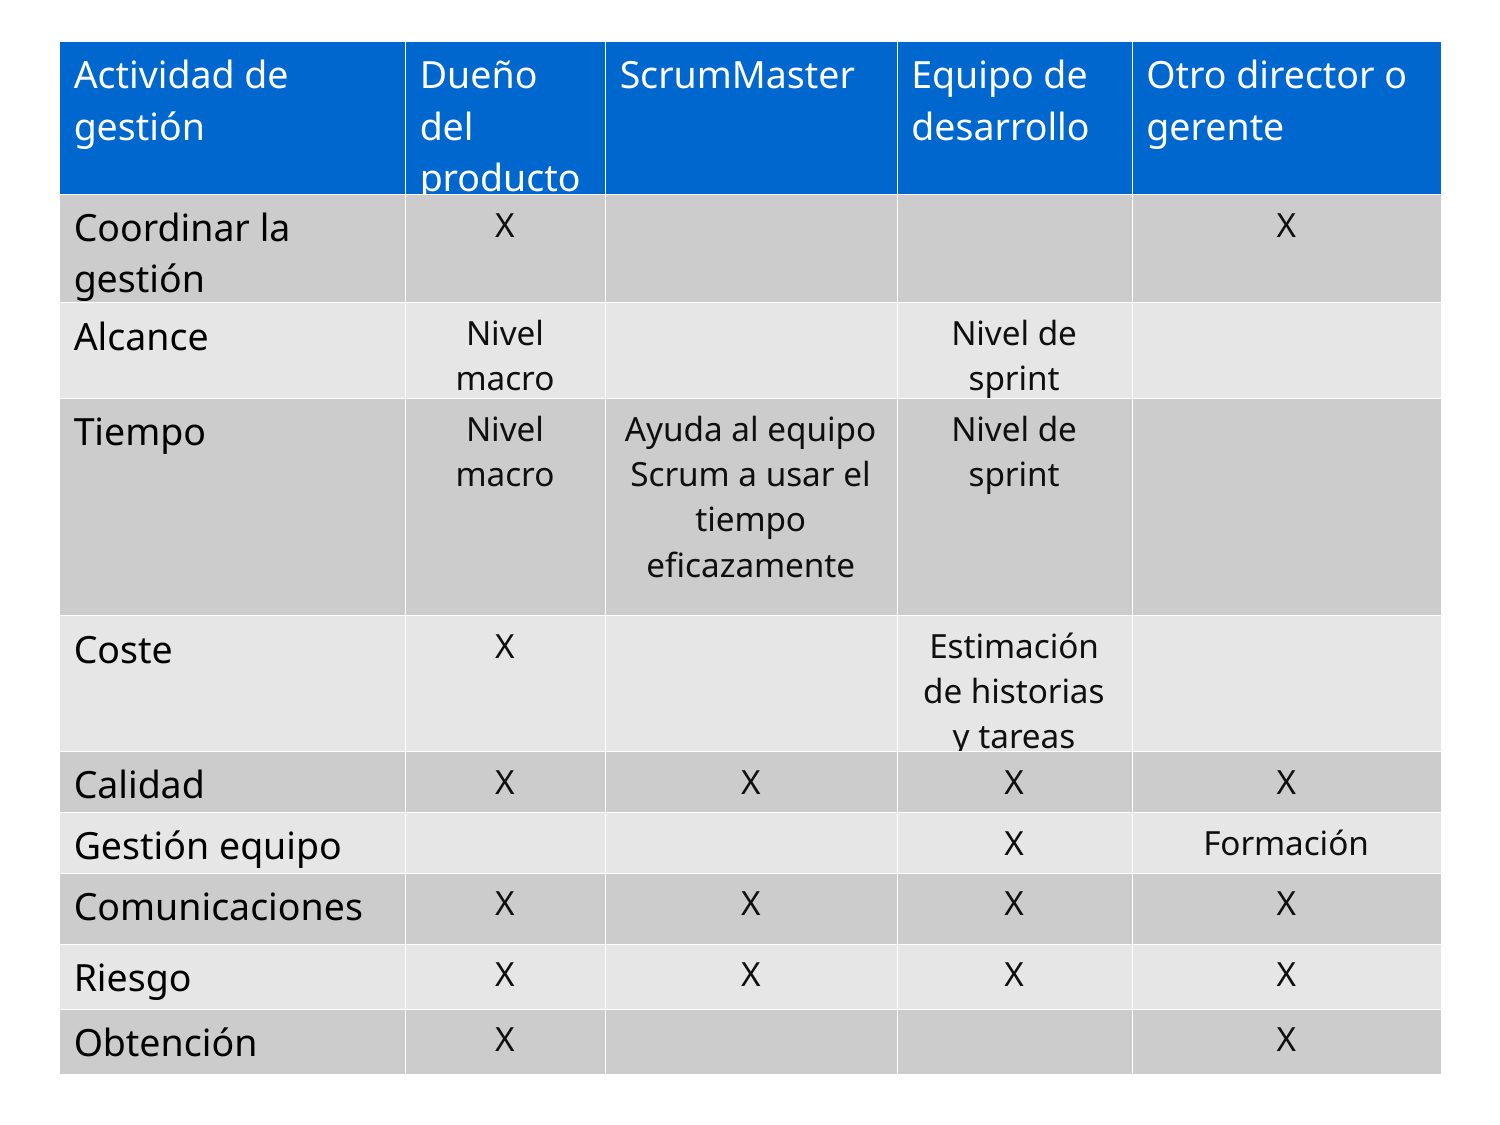

| Actividad de gestión | Dueño del producto | ScrumMaster | Equipo de desarrollo | Otro director o gerente |
| --- | --- | --- | --- | --- |
| Coordinar la gestión | X | | | X |
| Alcance | Nivel macro | | Nivel de sprint | |
| Tiempo | Nivel macro | Ayuda al equipo Scrum a usar el tiempo eficazamente | Nivel de sprint | |
| Coste | X | | Estimación de historias y tareas | |
| Calidad | X | X | X | X |
| Gestión equipo | | | X | Formación |
| Comunicaciones | X | X | X | X |
| Riesgo | X | X | X | X |
| Obtención | X | | | X |